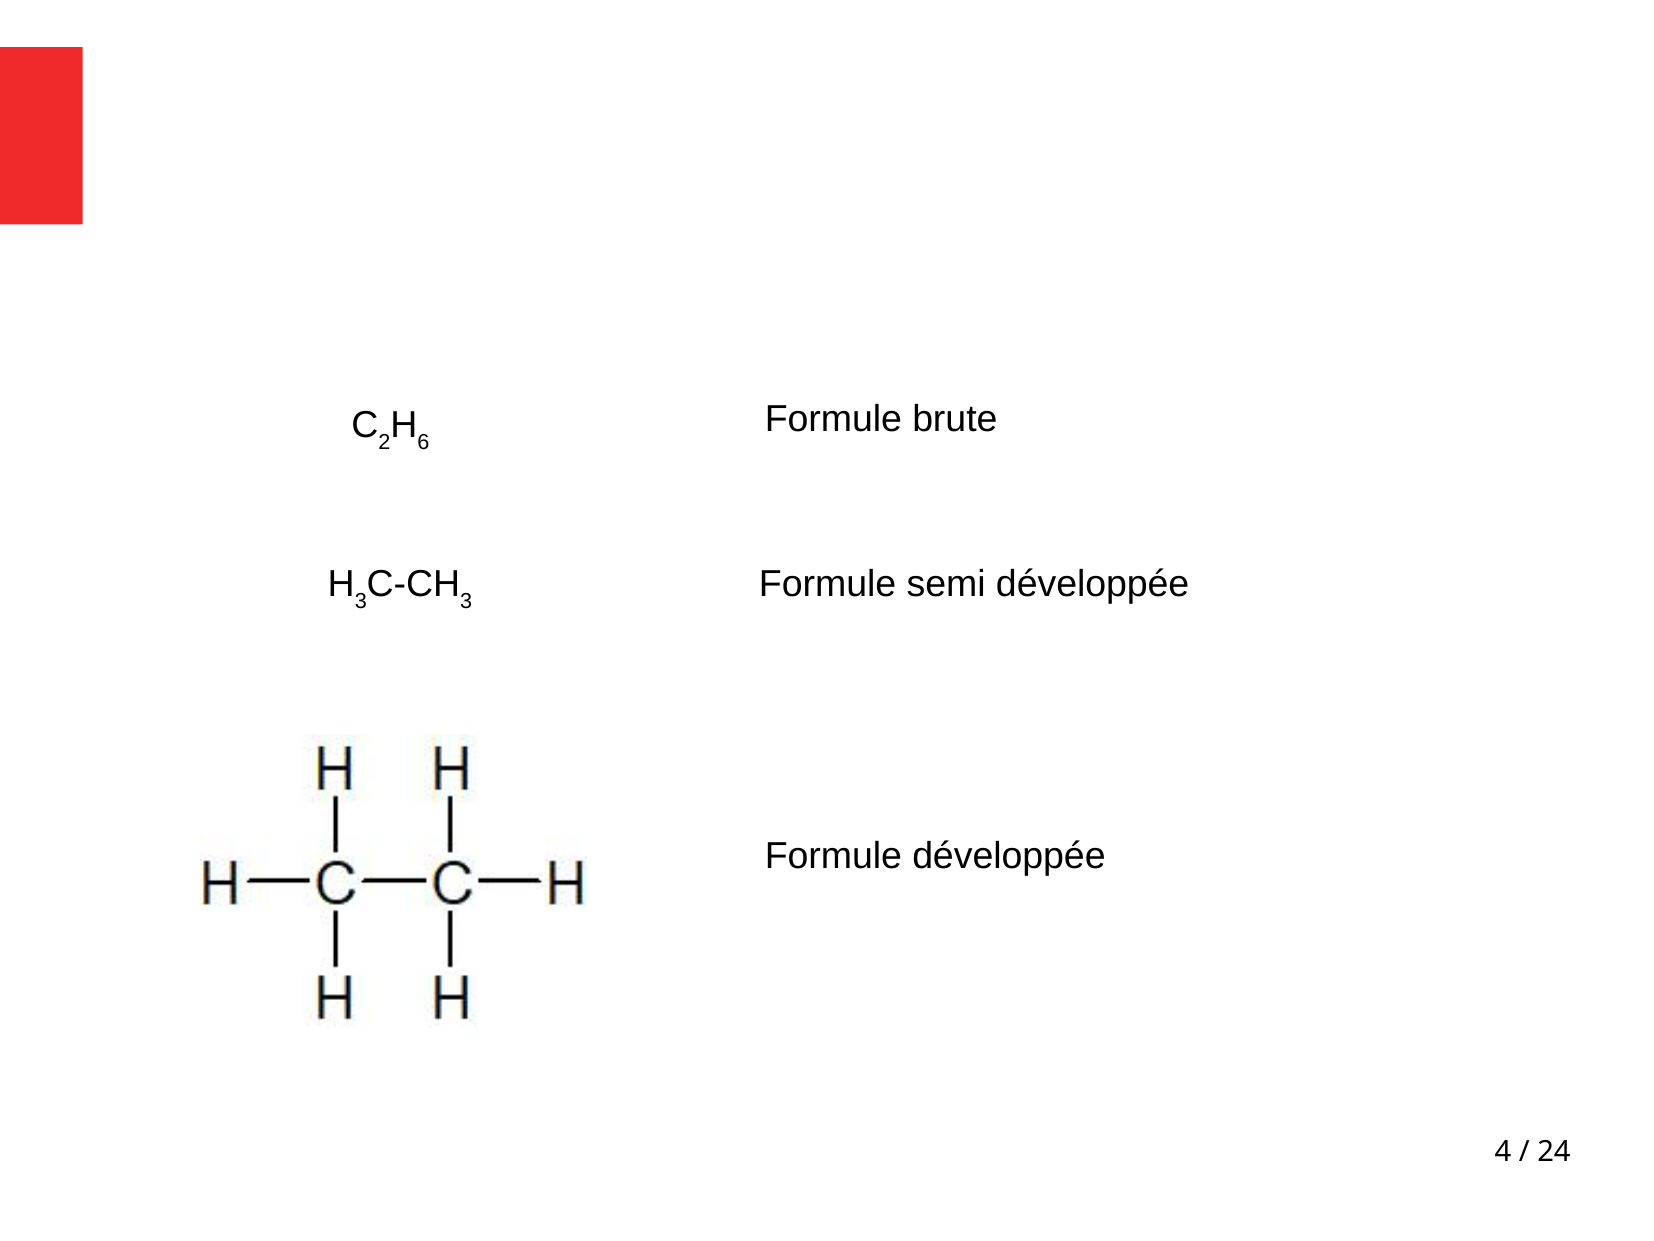

Formule brute
C2H6
H3C-CH3
Formule semi développée
Formule développée
4